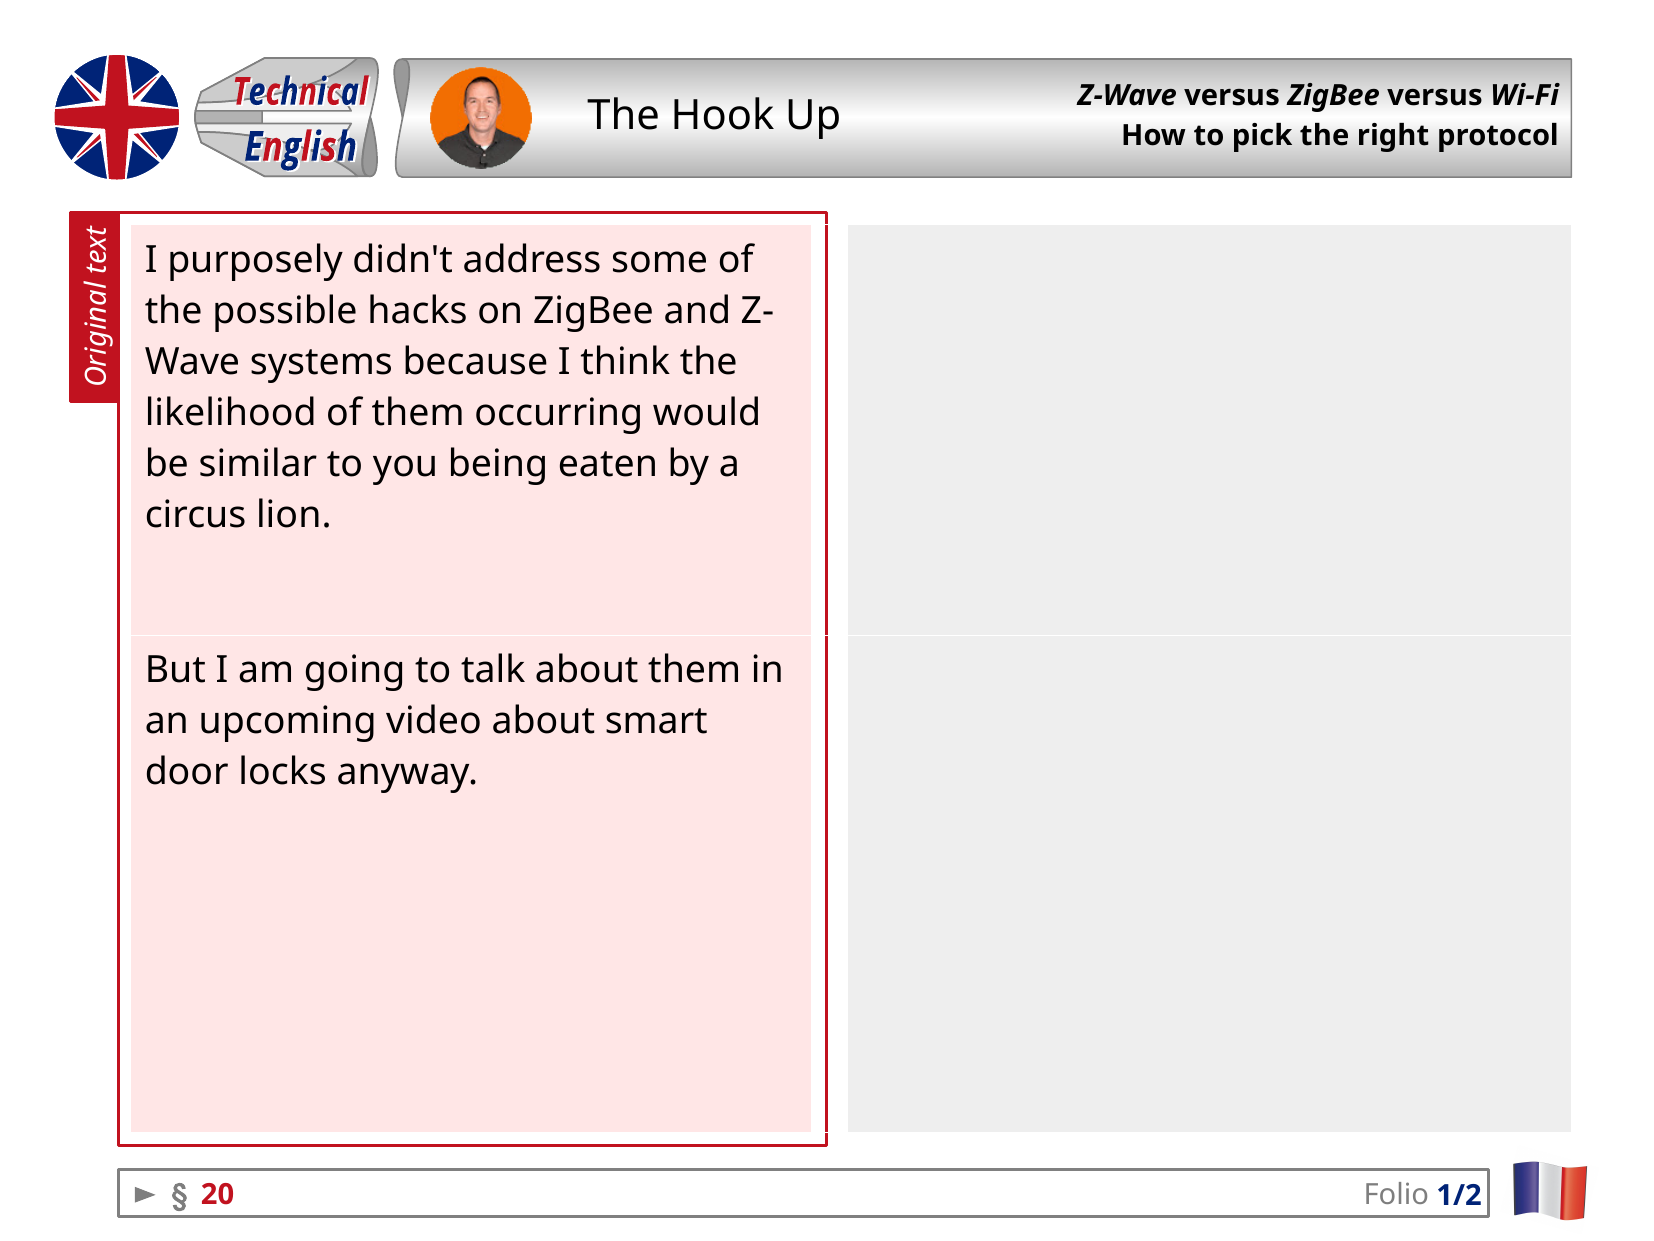

#
| I purposely didn't address some of the possible hacks on ZigBee and Z-Wave systems because I think the likelihood of them occurring would be similar to you being eaten by a circus lion. | | |
| --- | --- | --- |
| But I am going to talk about them in an upcoming video about smart door locks anyway. | | |
20
1/2